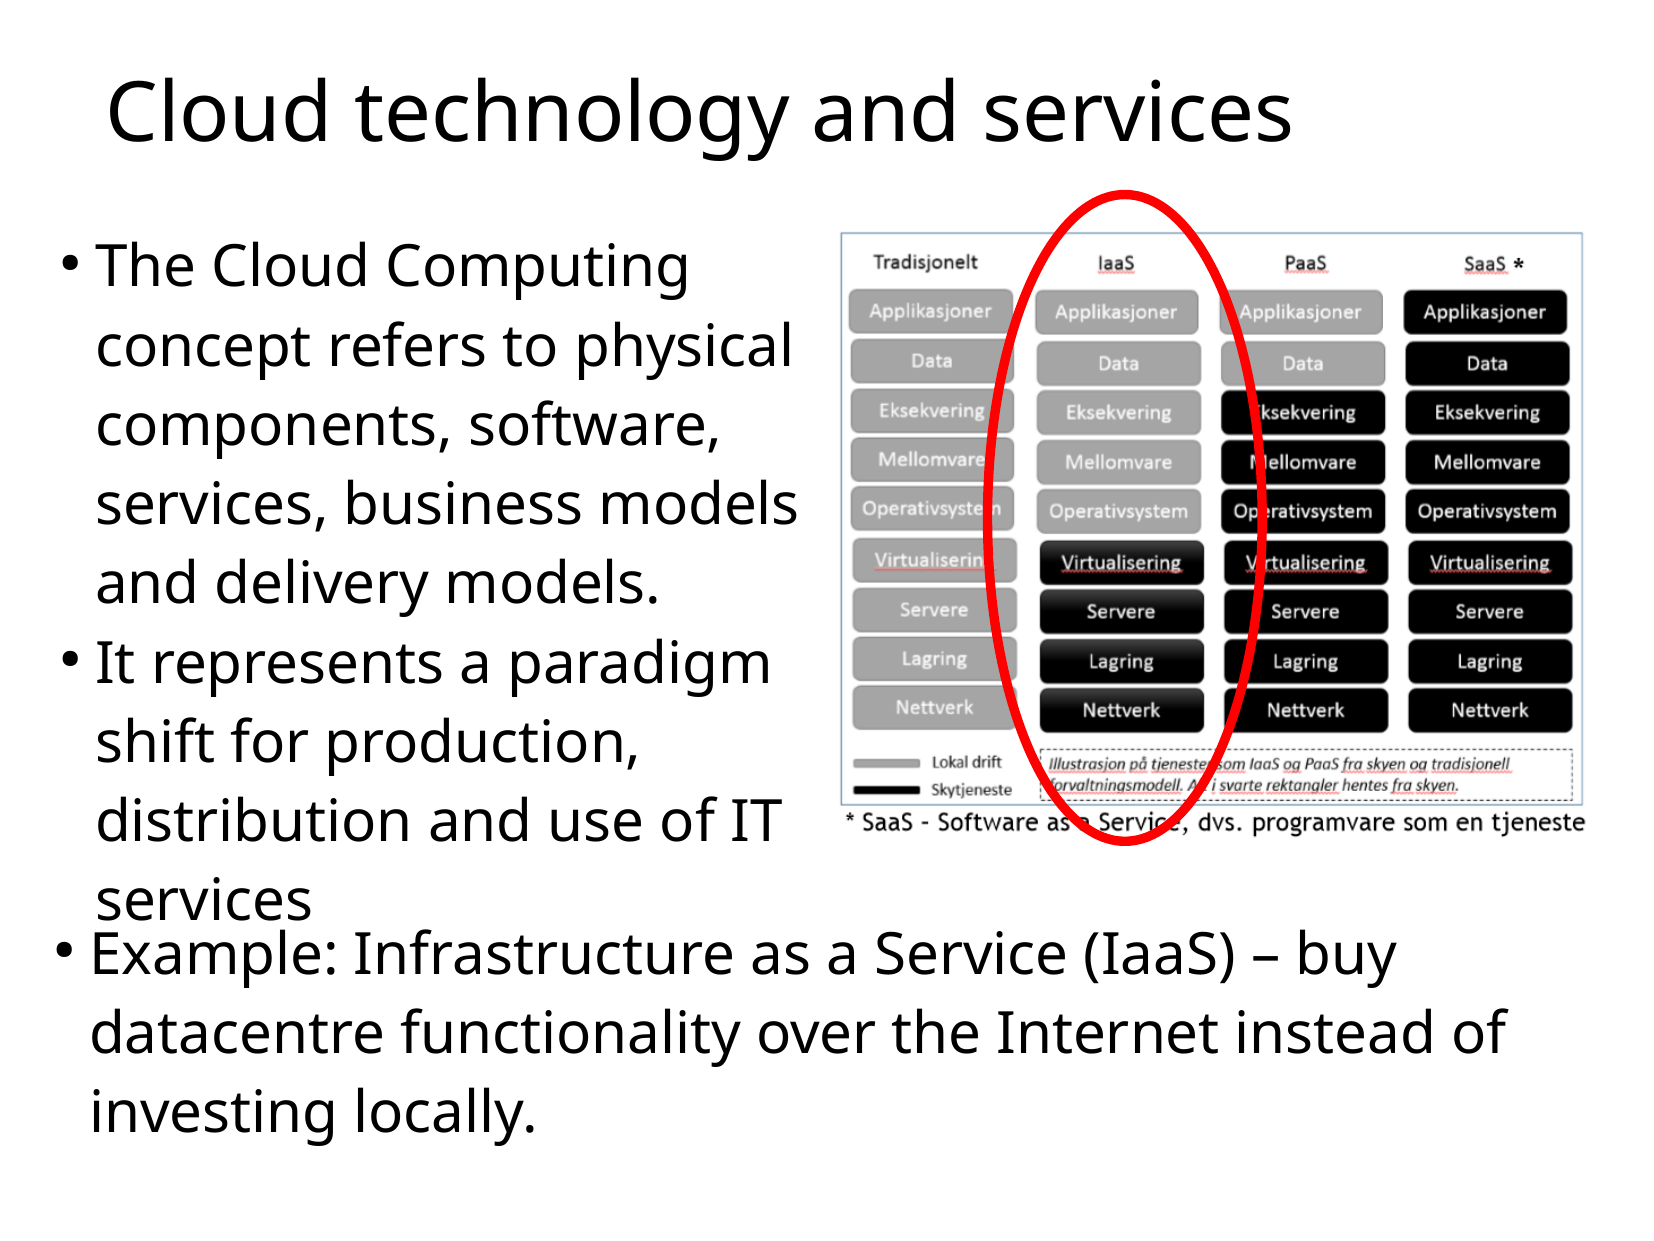

# Cloud technology and services
The Cloud Computing concept refers to physical components, software, services, business models and delivery models.
It represents a paradigm shift for production, distribution and use of IT services
Example: Infrastructure as a Service (IaaS) – buy datacentre functionality over the Internet instead of investing locally.